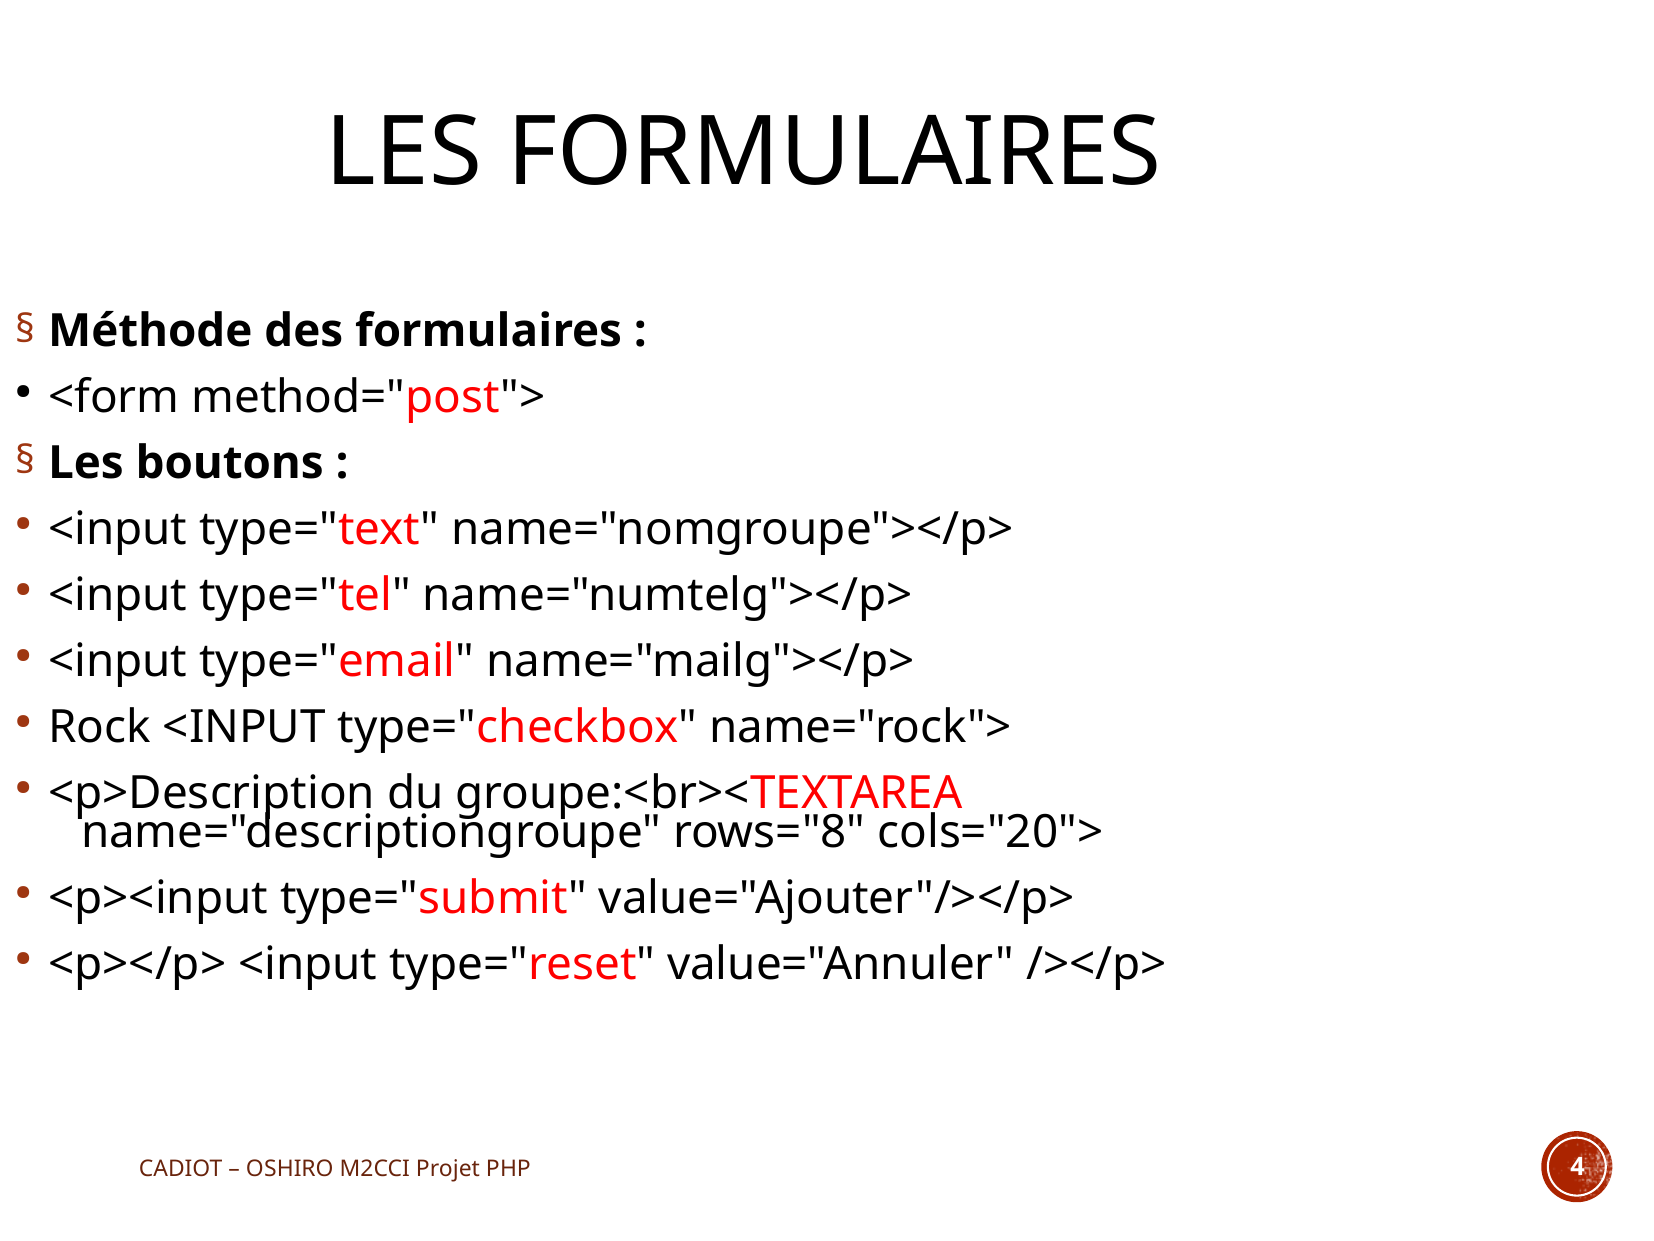

# Les formulaires
Méthode des formulaires :
<form method="post">
Les boutons :
<input type="text" name="nomgroupe"></p>
<input type="tel" name="numtelg"></p>
<input type="email" name="mailg"></p>
Rock <INPUT type="checkbox" name="rock">
<p>Description du groupe:<br><TEXTAREA name="descriptiongroupe" rows="8" cols="20">
<p><input type="submit" value="Ajouter"/></p>
<p></p> <input type="reset" value="Annuler" /></p>
CADIOT – OSHIRO M2CCI Projet PHP